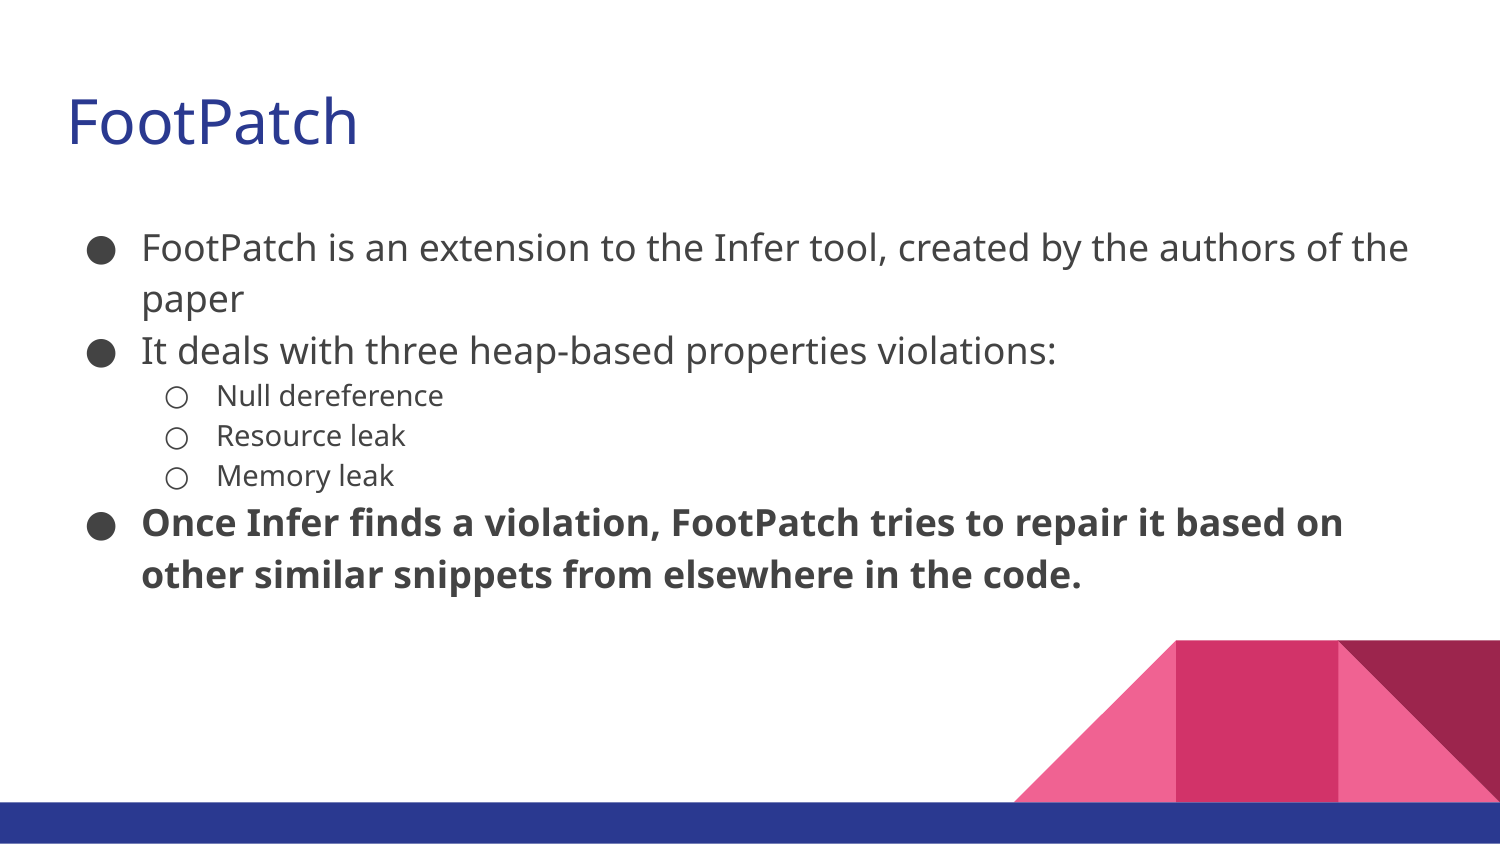

# FootPatch
FootPatch is an extension to the Infer tool, created by the authors of the paper
It deals with three heap-based properties violations:
Null dereference
Resource leak
Memory leak
Once Infer finds a violation, FootPatch tries to repair it based on other similar snippets from elsewhere in the code.